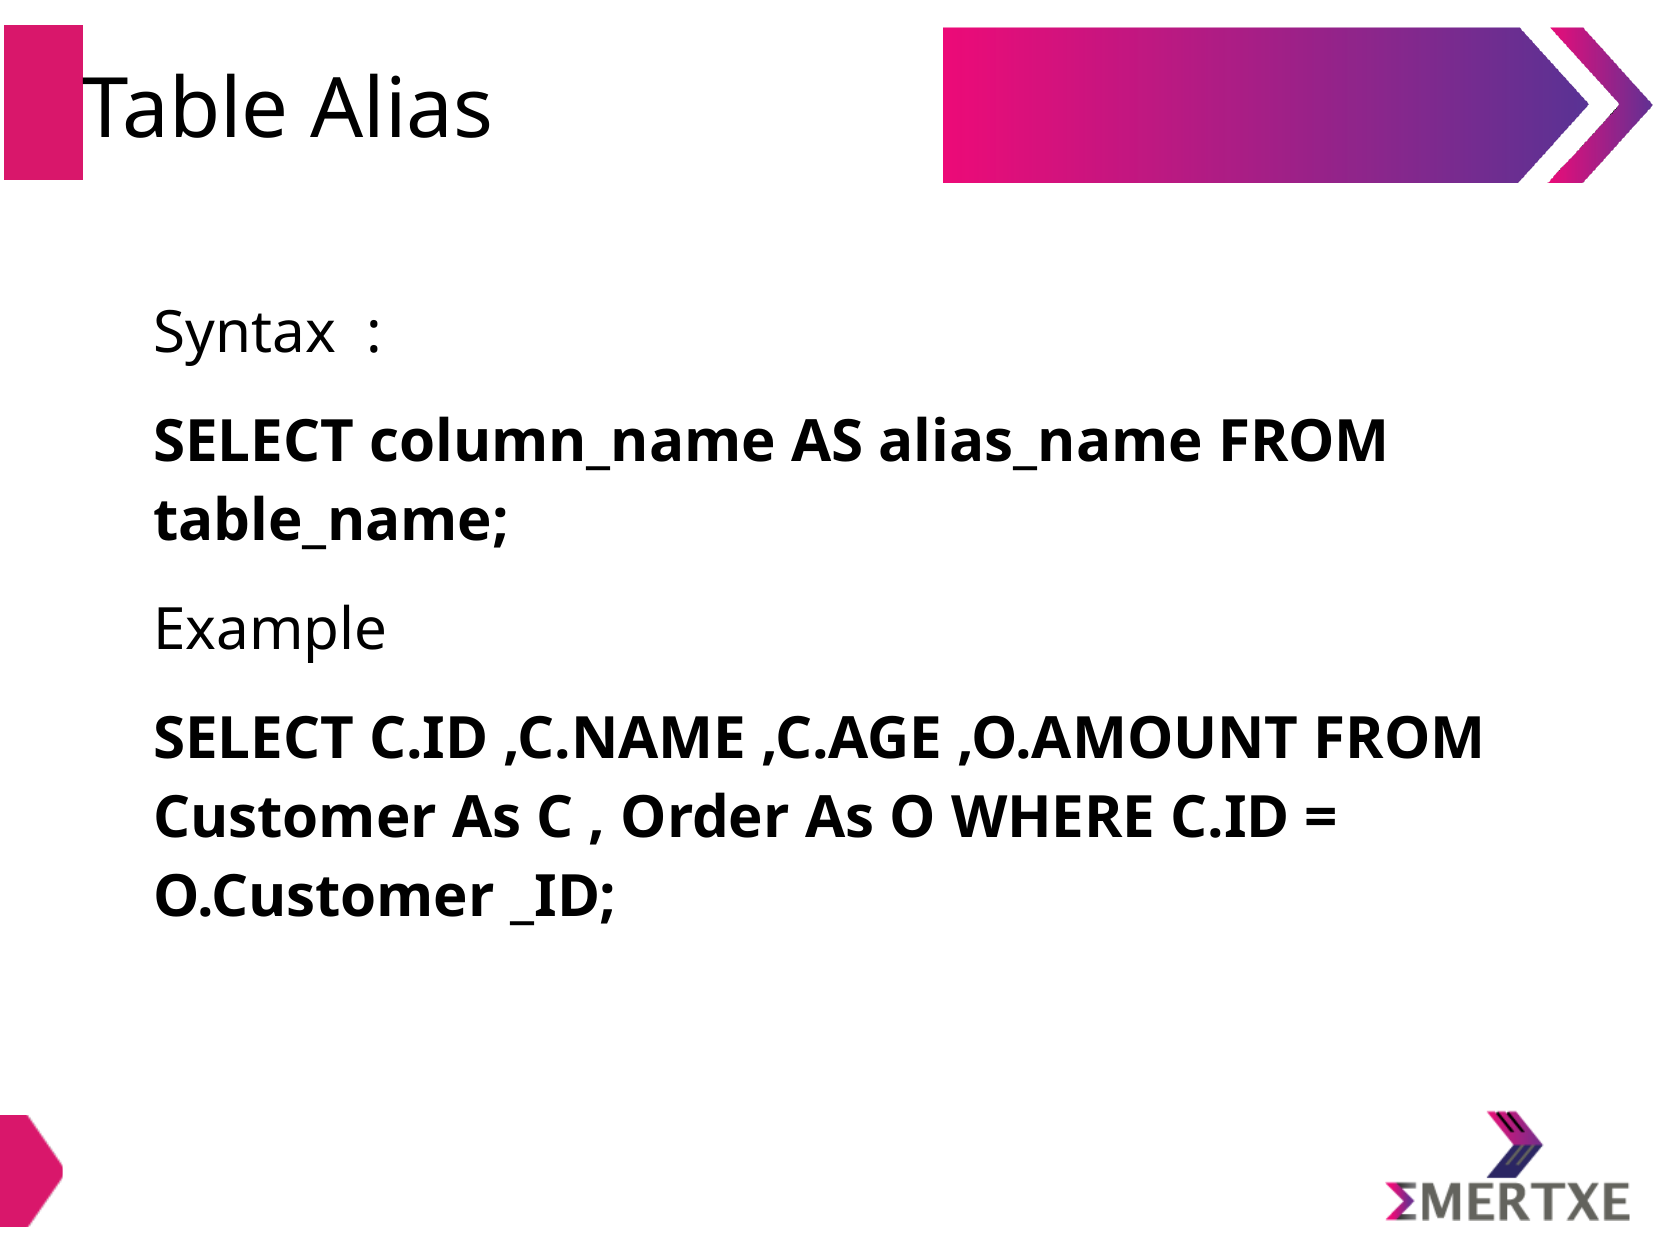

# Table Alias
Syntax :
SELECT column_name AS alias_name FROM table_name;
Example
SELECT C.ID ,C.NAME ,C.AGE ,O.AMOUNT FROM Customer As C , Order As O WHERE C.ID = O.Customer _ID;